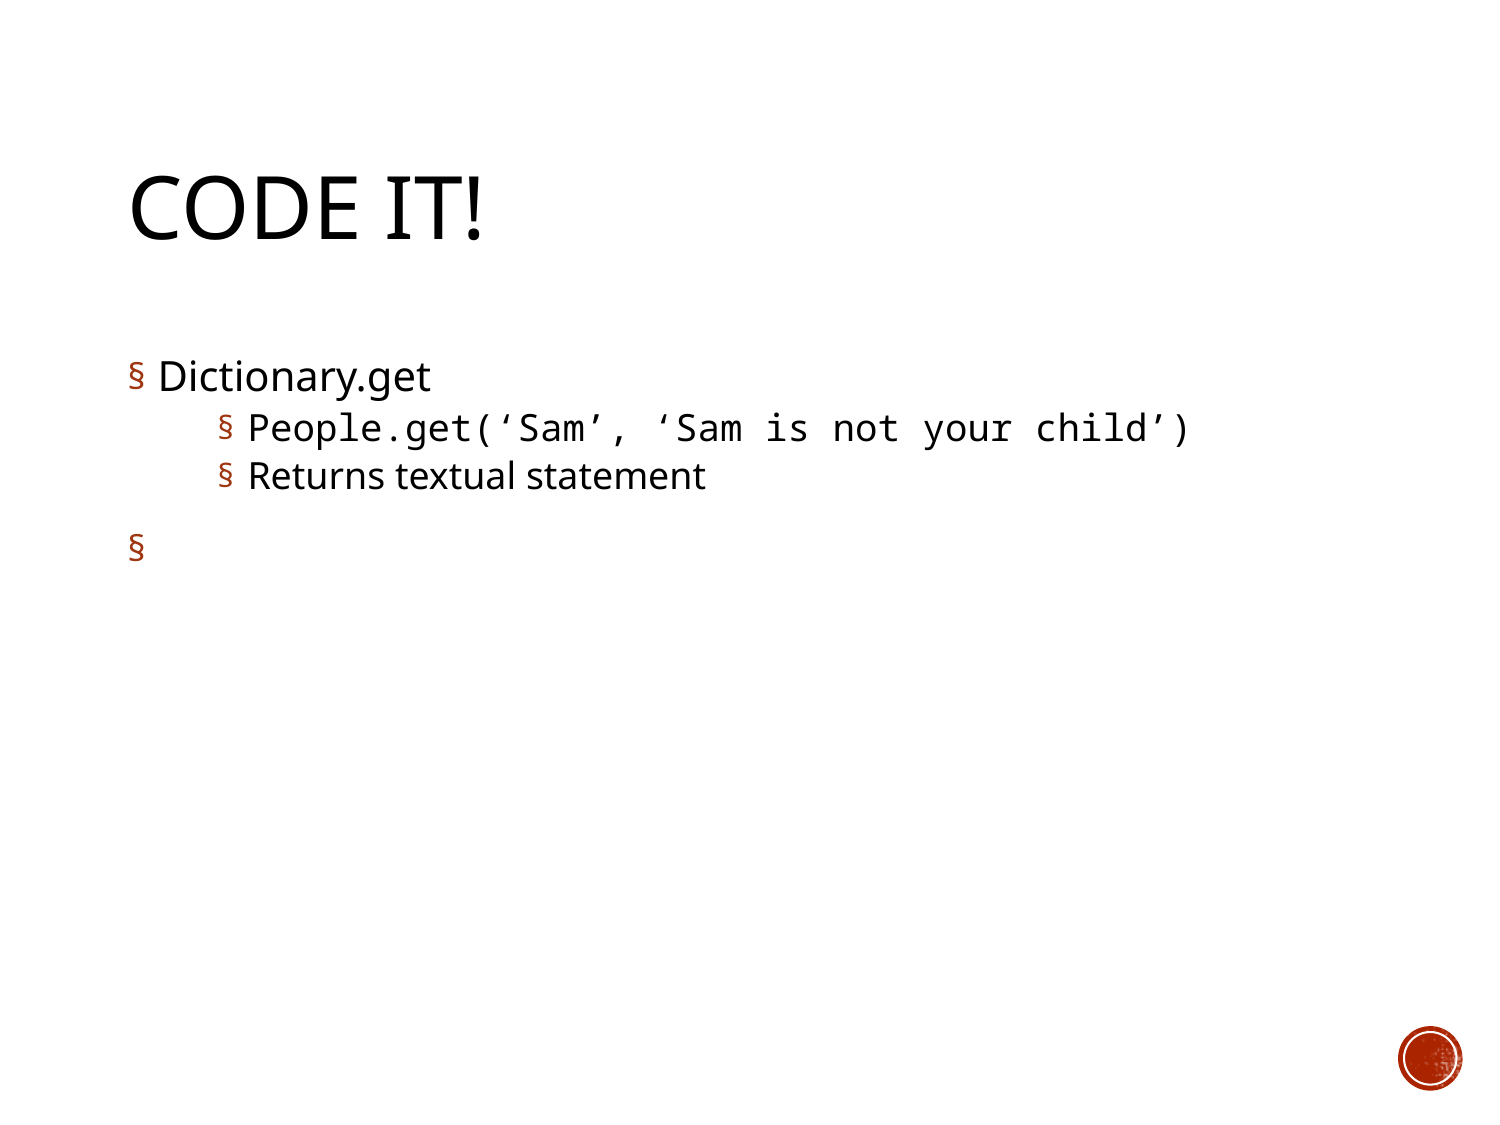

# Code It!
Dictionary.get
People.get(‘Sam’, ‘Sam is not your child’)
Returns textual statement